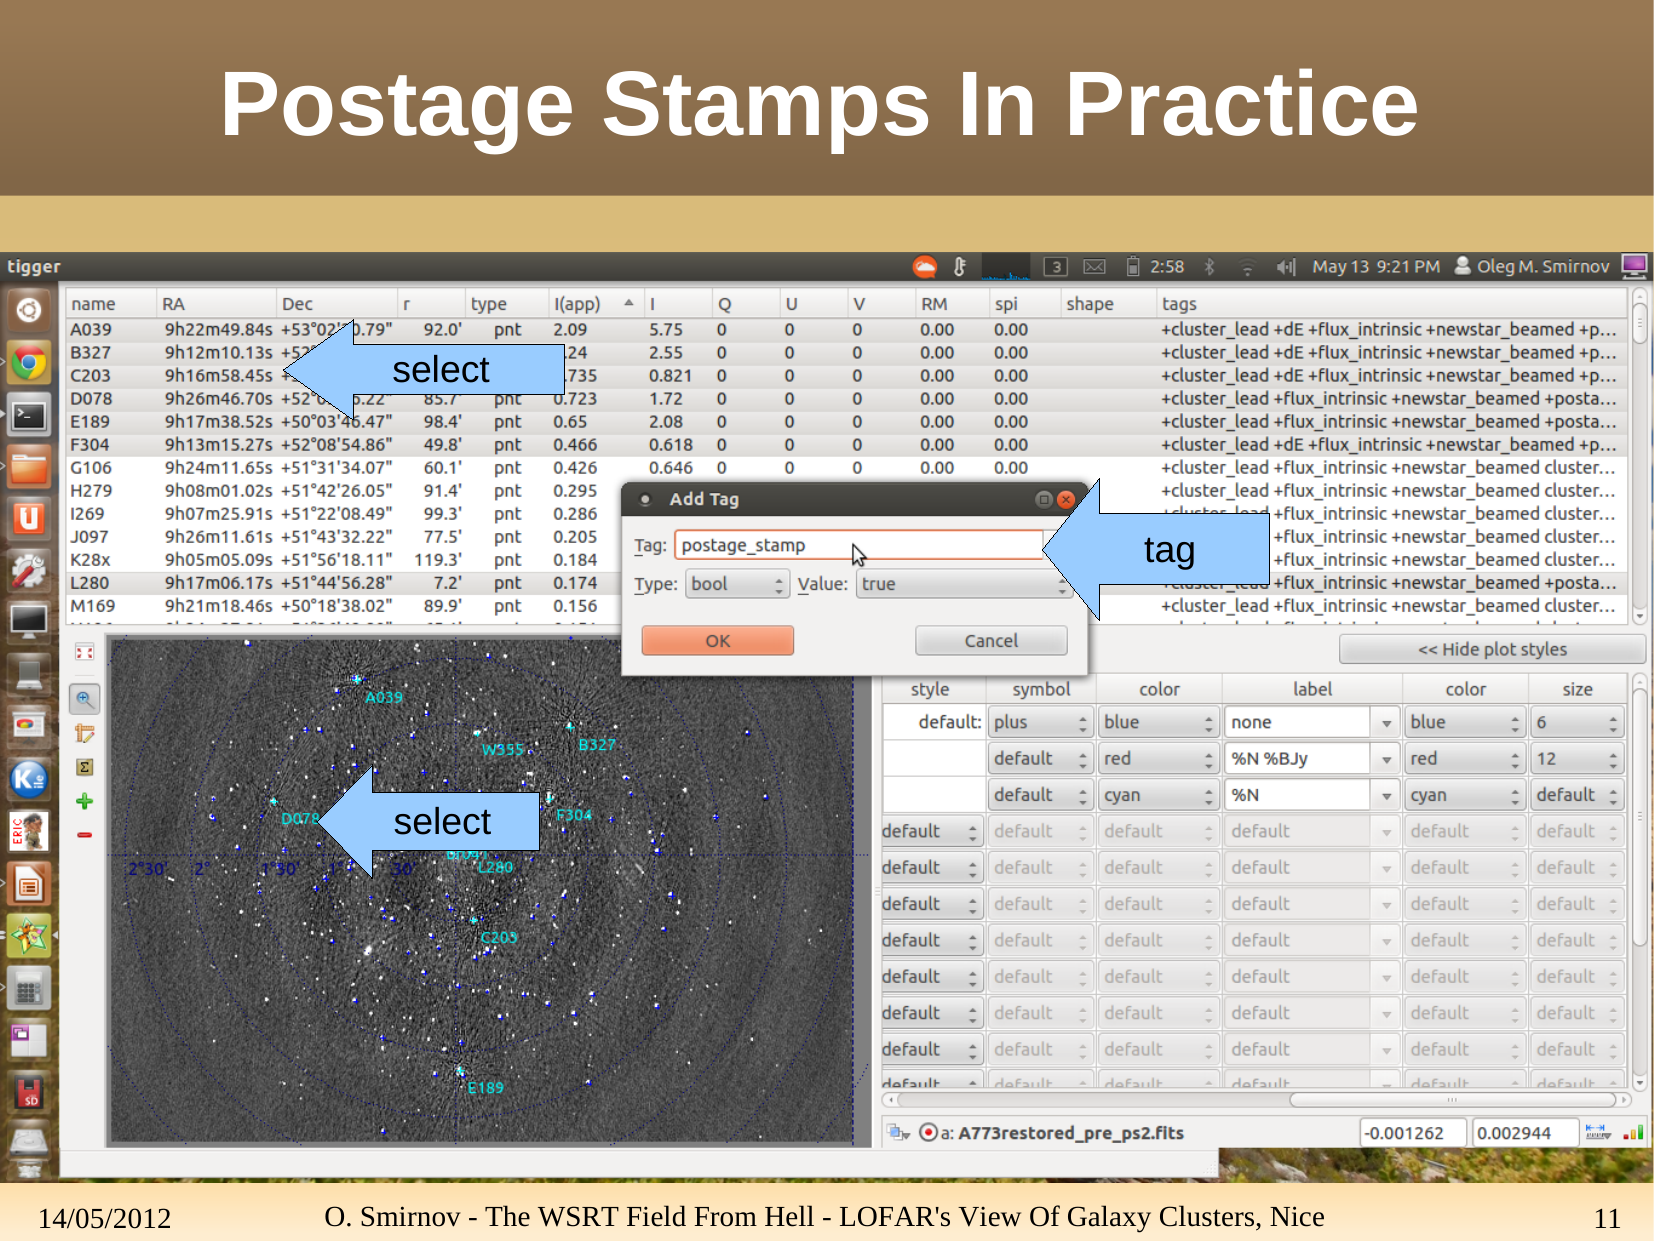

# Postage Stamps In Practice
select
tag
select
O. Smirnov - The WSRT Field From Hell - LOFAR's View Of Galaxy Clusters, Nice
14/05/2012
11